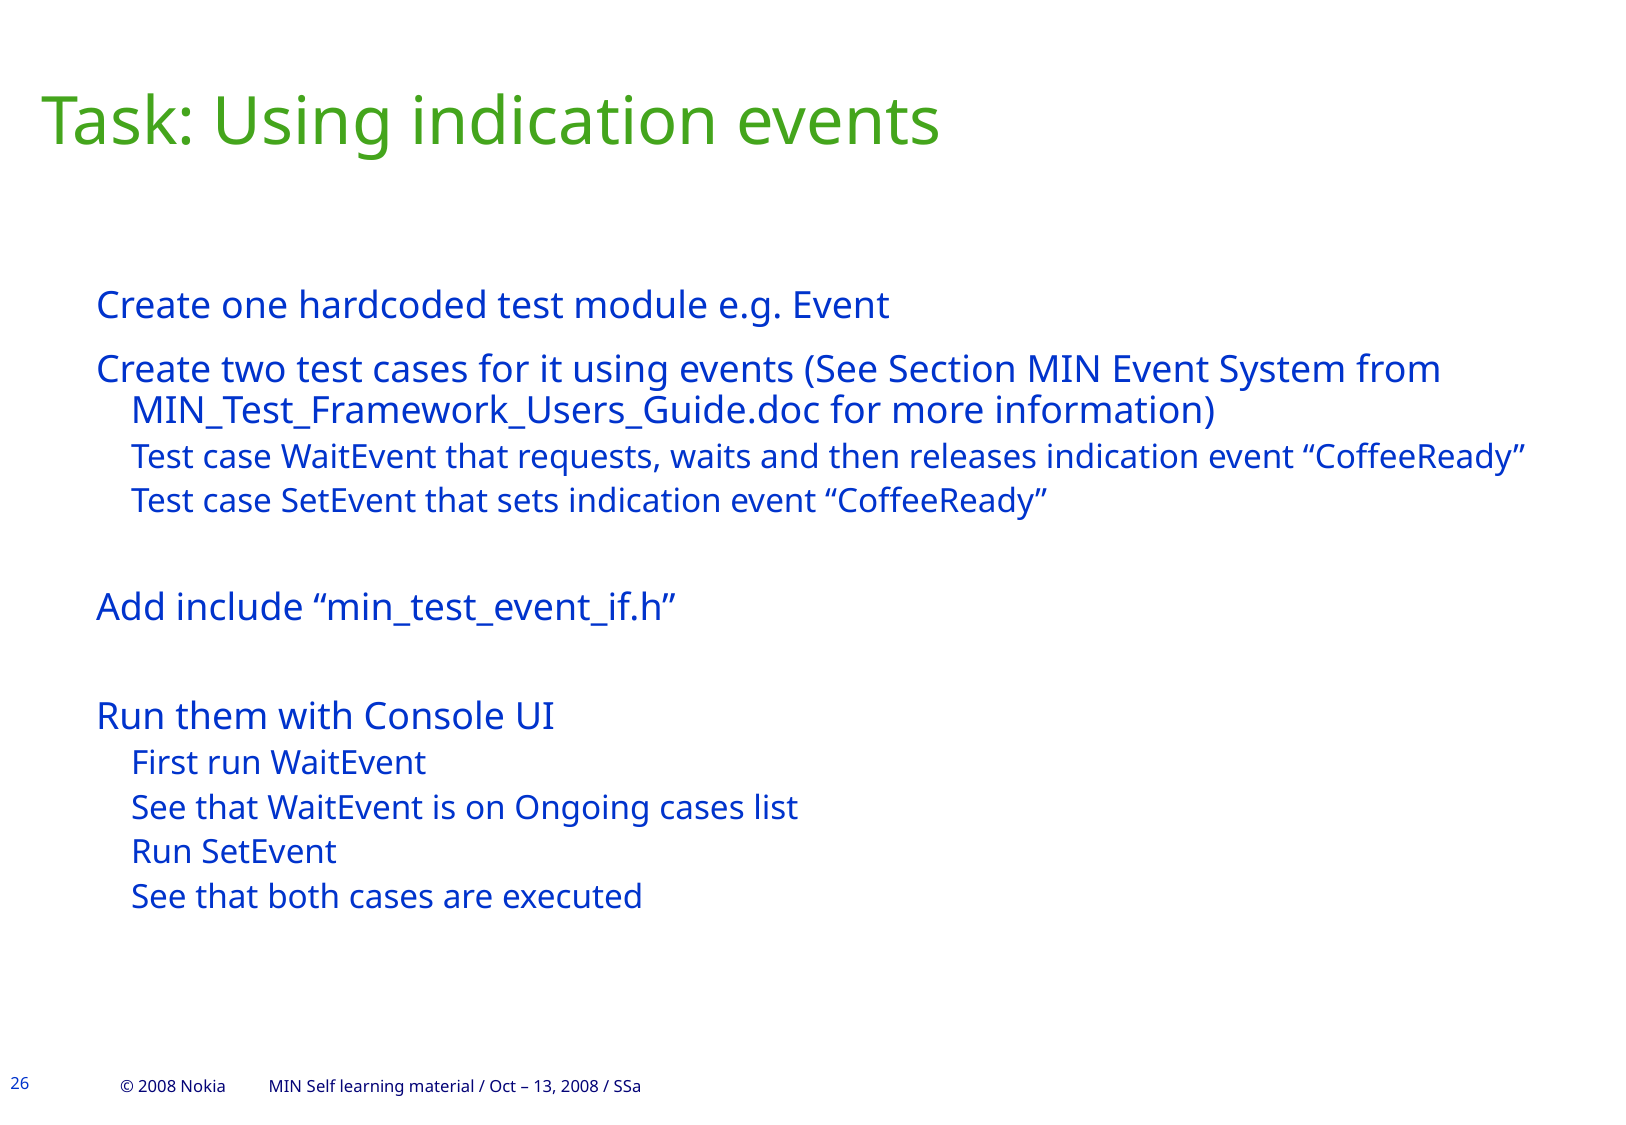

# Task: Using indication events
Create one hardcoded test module e.g. Event
Create two test cases for it using events (See Section MIN Event System from MIN_Test_Framework_Users_Guide.doc for more information)
Test case WaitEvent that requests, waits and then releases indication event “CoffeeReady”
Test case SetEvent that sets indication event “CoffeeReady”
Add include “min_test_event_if.h”
Run them with Console UI
First run WaitEvent
See that WaitEvent is on Ongoing cases list
Run SetEvent
See that both cases are executed